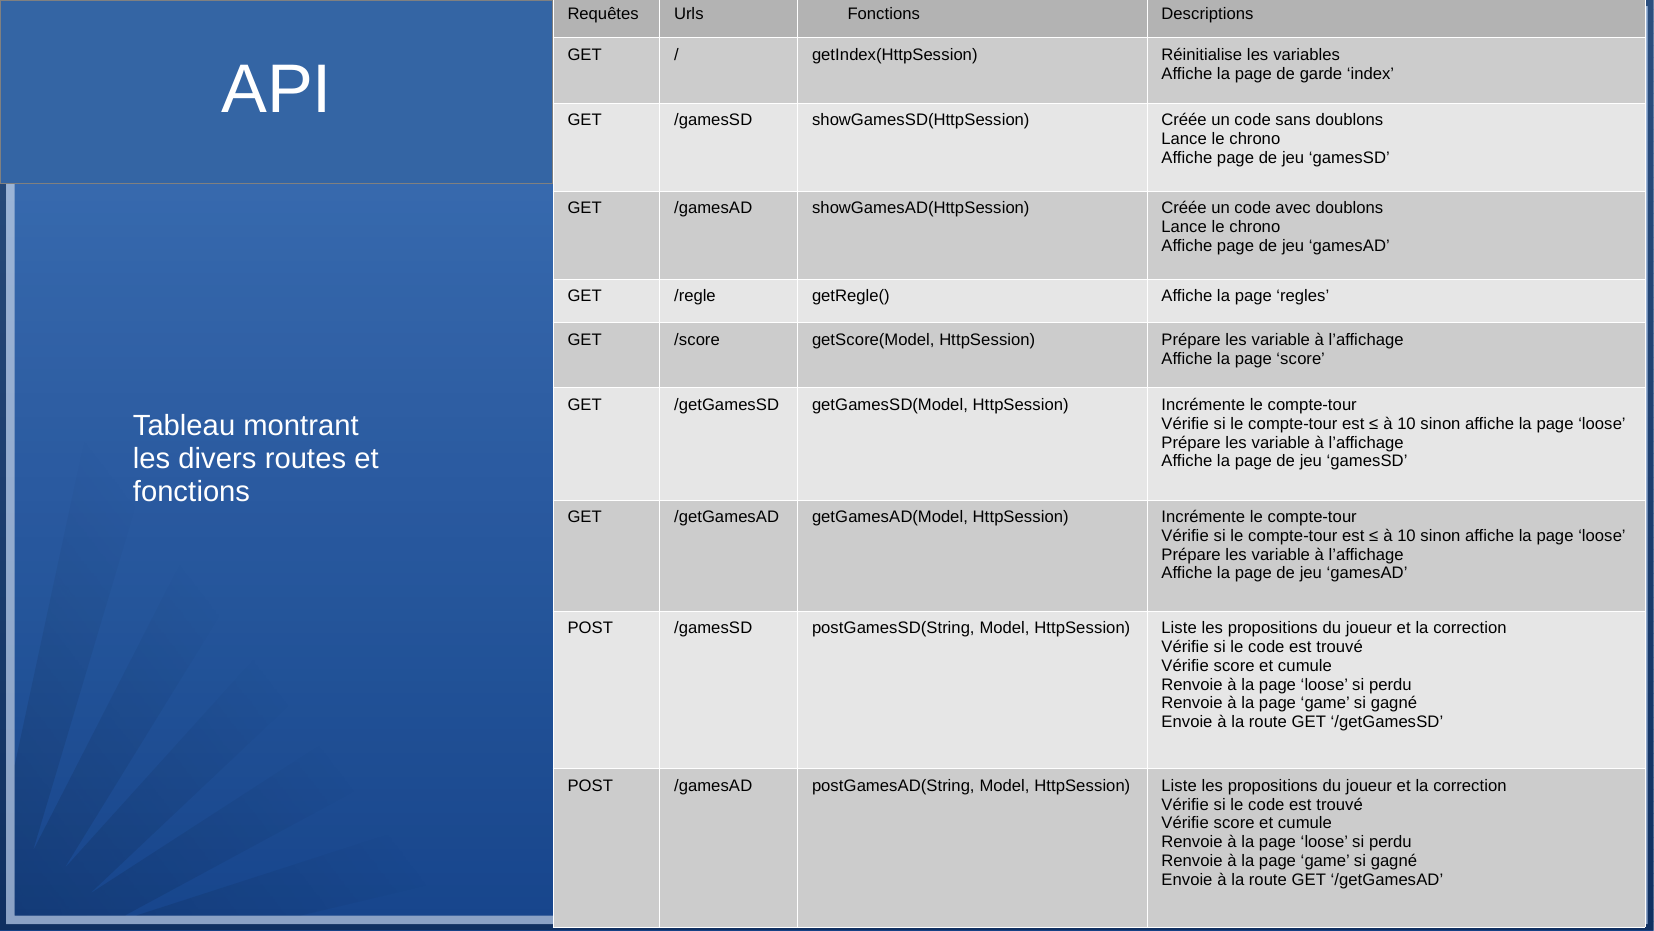

| Requêtes | Urls | Fonctions | Descriptions |
| --- | --- | --- | --- |
| GET | / | getIndex(HttpSession) | Réinitialise les variables Affiche la page de garde ‘index’ |
| GET | /gamesSD | showGamesSD(HttpSession) | Créée un code sans doublons Lance le chrono Affiche page de jeu ‘gamesSD’ |
| GET | /gamesAD | showGamesAD(HttpSession) | Créée un code avec doublons Lance le chrono Affiche page de jeu ‘gamesAD’ |
| GET | /regle | getRegle() | Affiche la page ‘regles’ |
| GET | /score | getScore(Model, HttpSession) | Prépare les variable à l’affichage Affiche la page ‘score’ |
| GET | /getGamesSD | getGamesSD(Model, HttpSession) | Incrémente le compte-tour Vérifie si le compte-tour est ≤ à 10 sinon affiche la page ‘loose’ Prépare les variable à l’affichage Affiche la page de jeu ‘gamesSD’ |
| GET | /getGamesAD | getGamesAD(Model, HttpSession) | Incrémente le compte-tour Vérifie si le compte-tour est ≤ à 10 sinon affiche la page ‘loose’ Prépare les variable à l’affichage Affiche la page de jeu ‘gamesAD’ |
| POST | /gamesSD | postGamesSD(String, Model, HttpSession) | Liste les propositions du joueur et la correction Vérifie si le code est trouvé Vérifie score et cumule Renvoie à la page ‘loose’ si perdu Renvoie à la page ‘game’ si gagné Envoie à la route GET ‘/getGamesSD’ |
| POST | /gamesAD | postGamesAD(String, Model, HttpSession) | Liste les propositions du joueur et la correction Vérifie si le code est trouvé Vérifie score et cumule Renvoie à la page ‘loose’ si perdu Renvoie à la page ‘game’ si gagné Envoie à la route GET ‘/getGamesAD’ |
# API
Tableau montrant les divers routes et fonctions